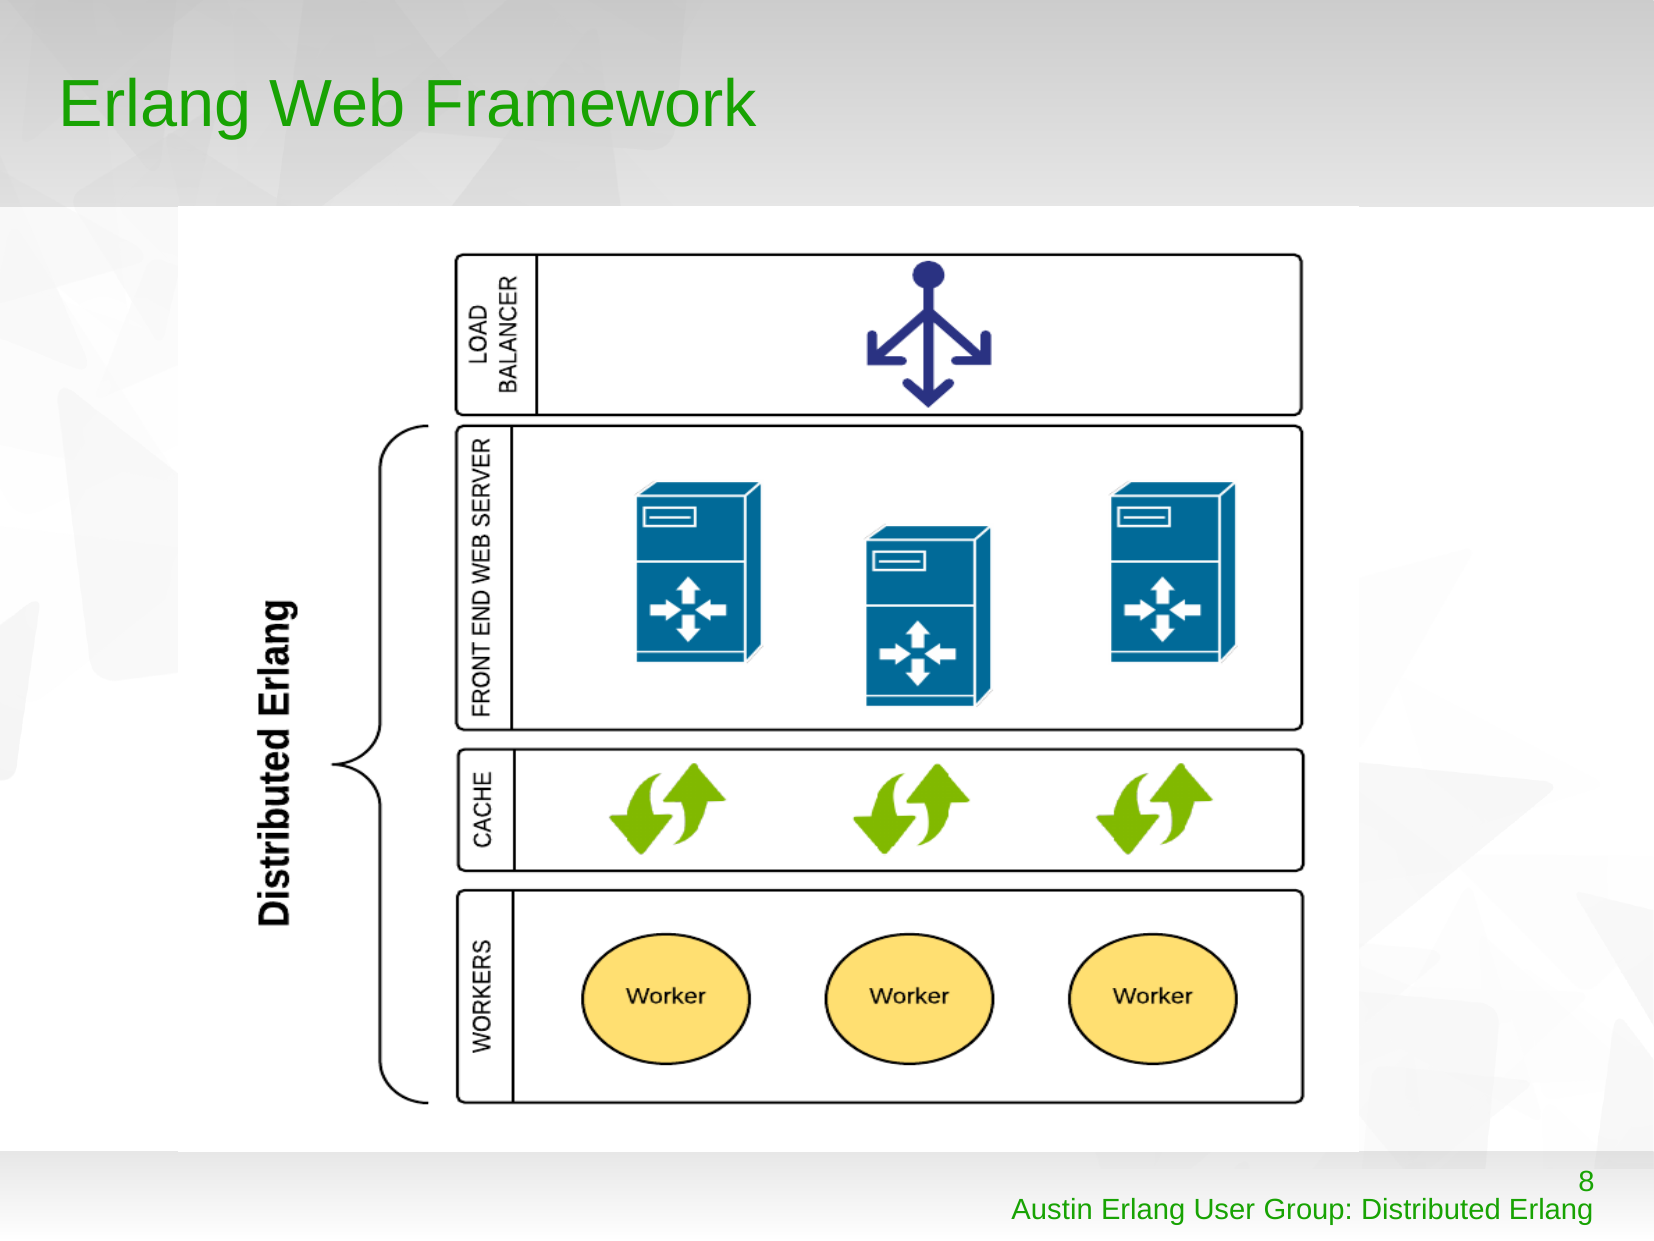

# Erlang Web Framework
8
Austin Erlang User Group: Distributed Erlang